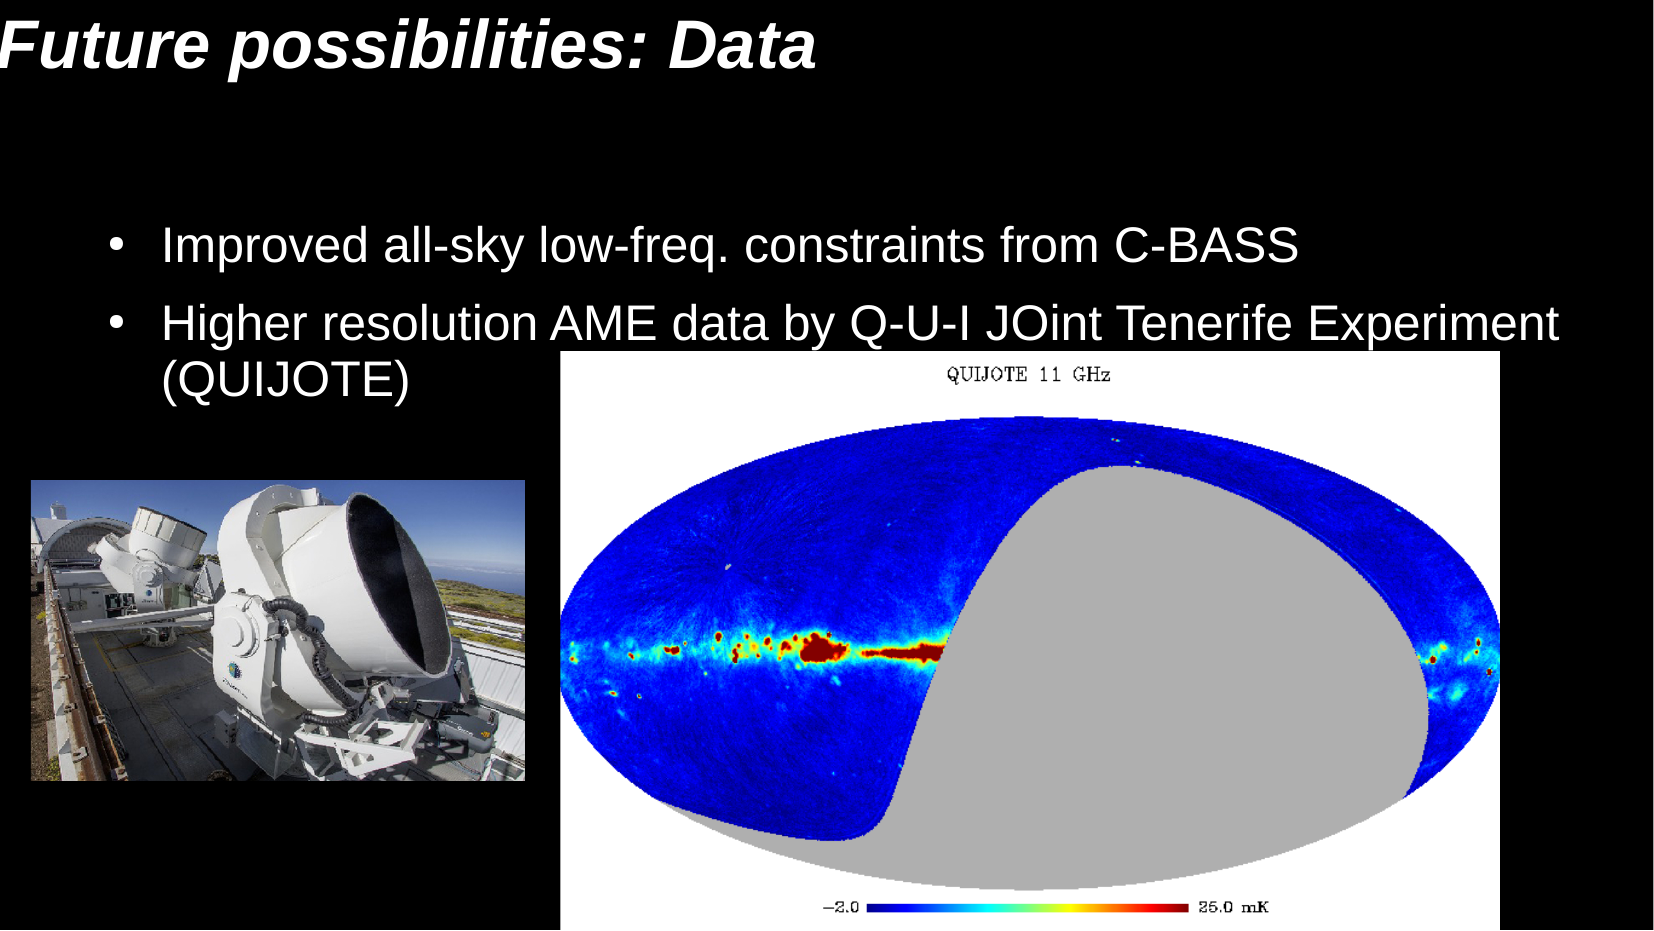

Future possibilities: Data
# Improved all-sky low-freq. constraints from C-BASS
Higher resolution AME data by Q-U-I JOint Tenerife Experiment (QUIJOTE)